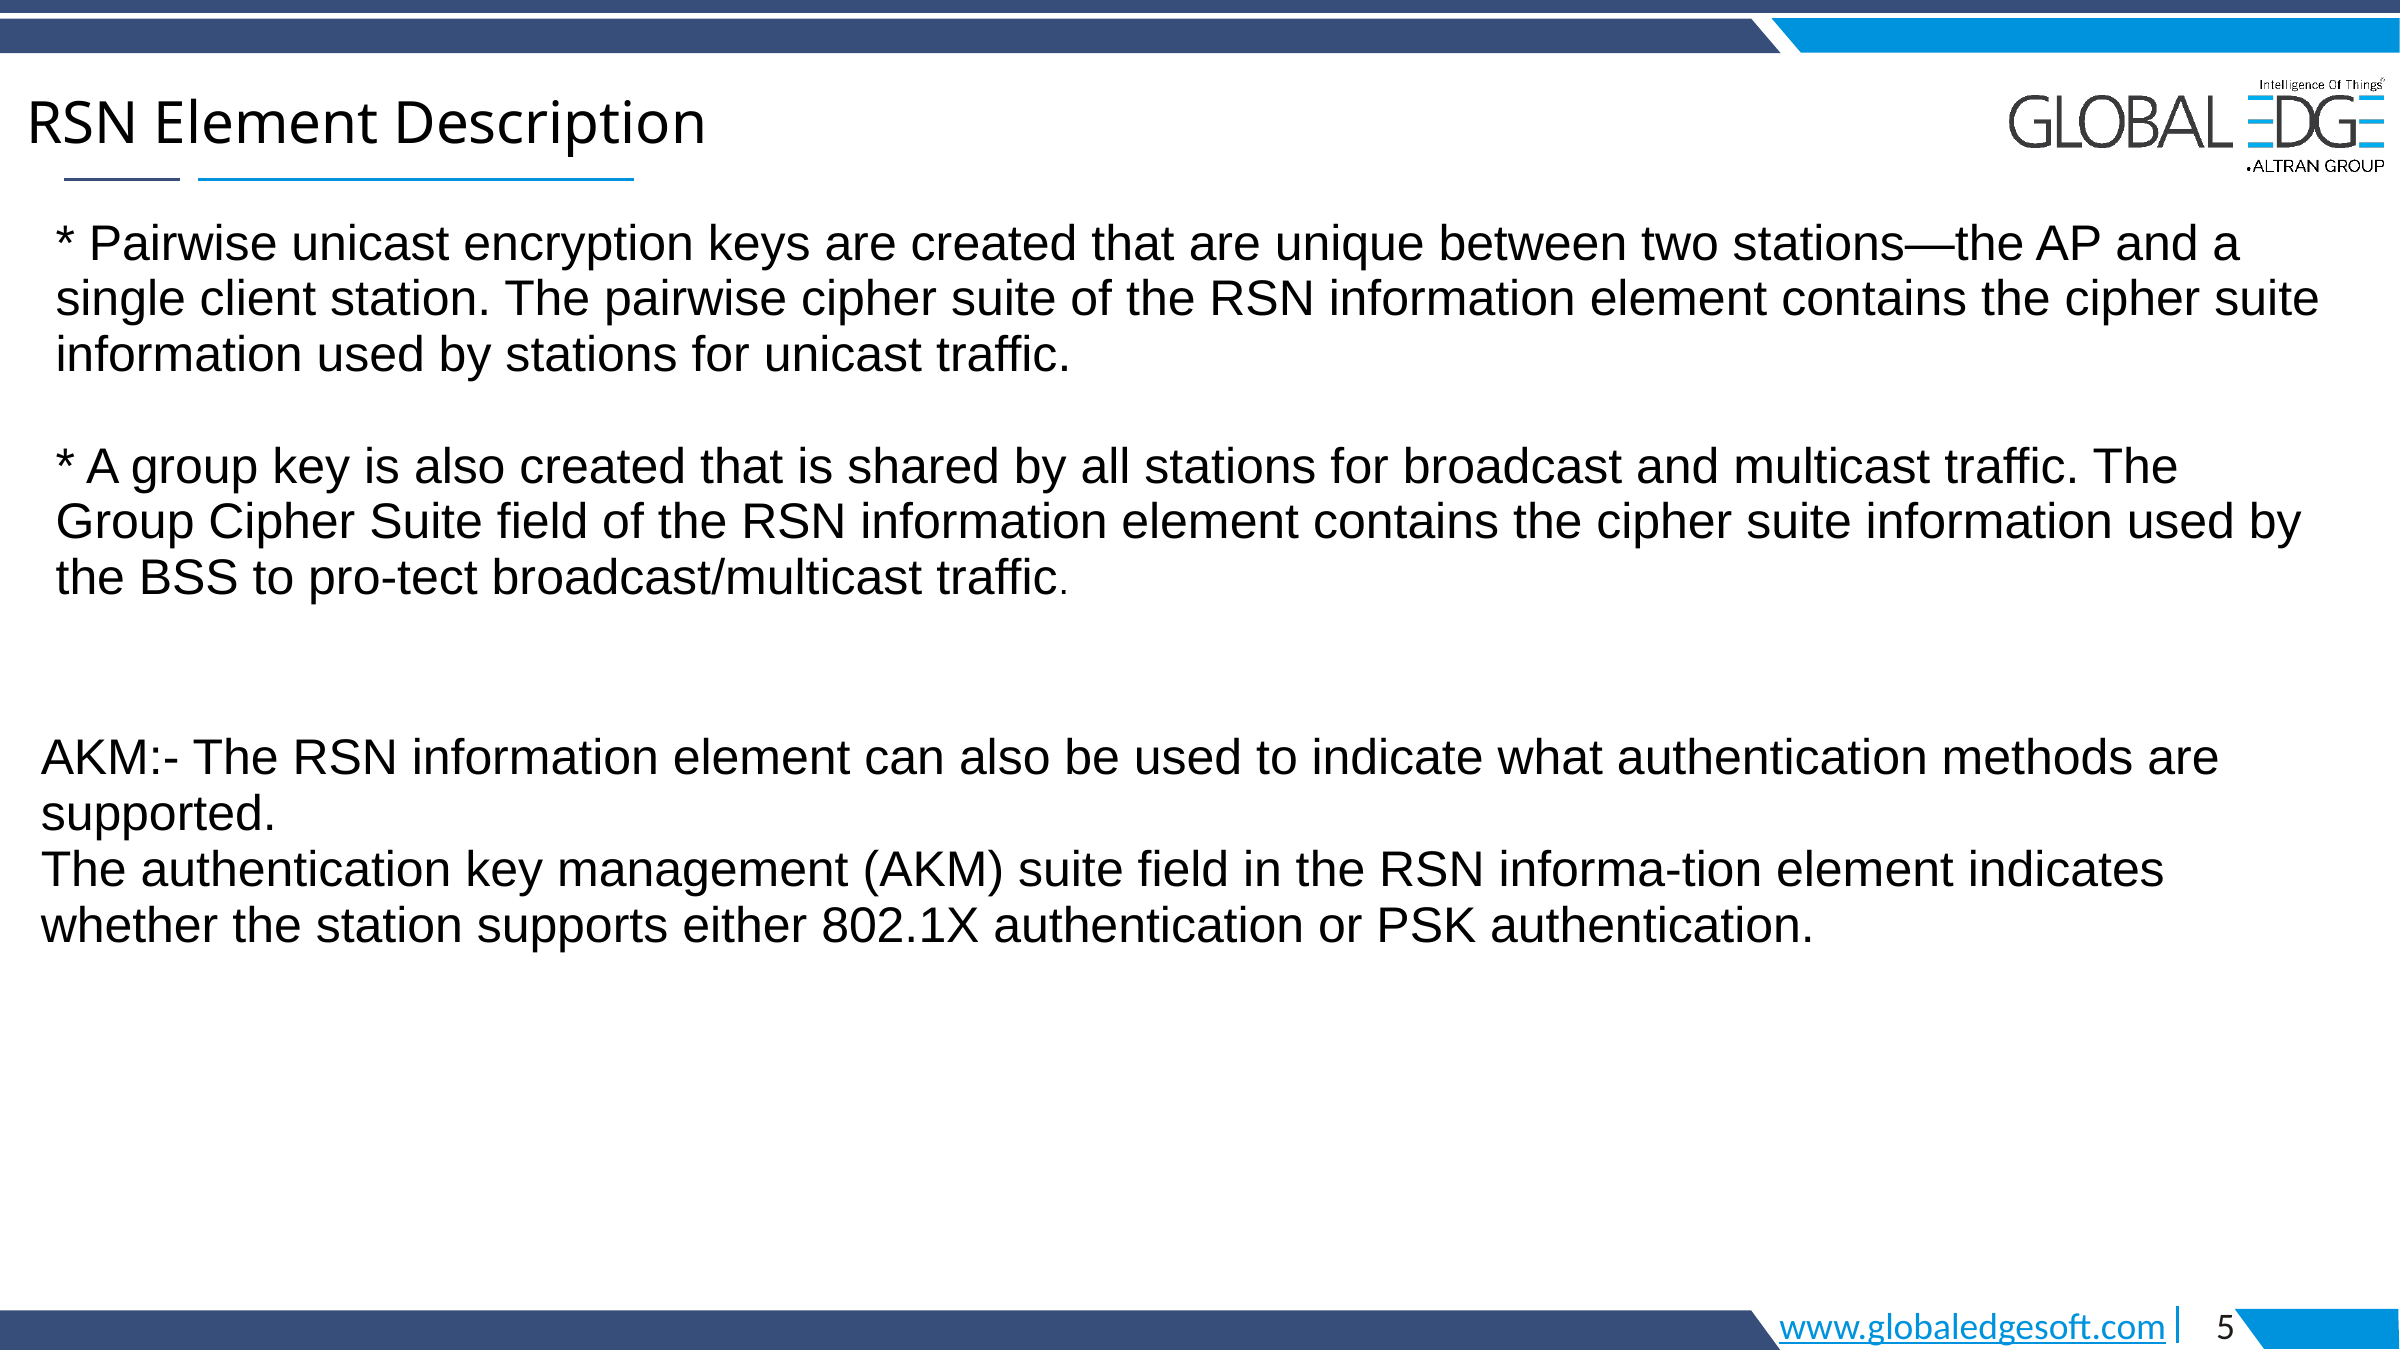

# RSN Element Description
* Pairwise unicast encryption keys are created that are unique between two stations—the AP and a single client station. The pairwise cipher suite of the RSN information element contains the cipher suite information used by stations for unicast traffic.
* A group key is also created that is shared by all stations for broadcast and multicast traffic. The Group Cipher Suite field of the RSN information element contains the cipher suite information used by the BSS to pro-tect broadcast/multicast traffic.
AKM:- The RSN information element can also be used to indicate what authentication methods are supported.
The authentication key management (AKM) suite field in the RSN informa-tion element indicates whether the station supports either 802.1X authentication or PSK authentication.